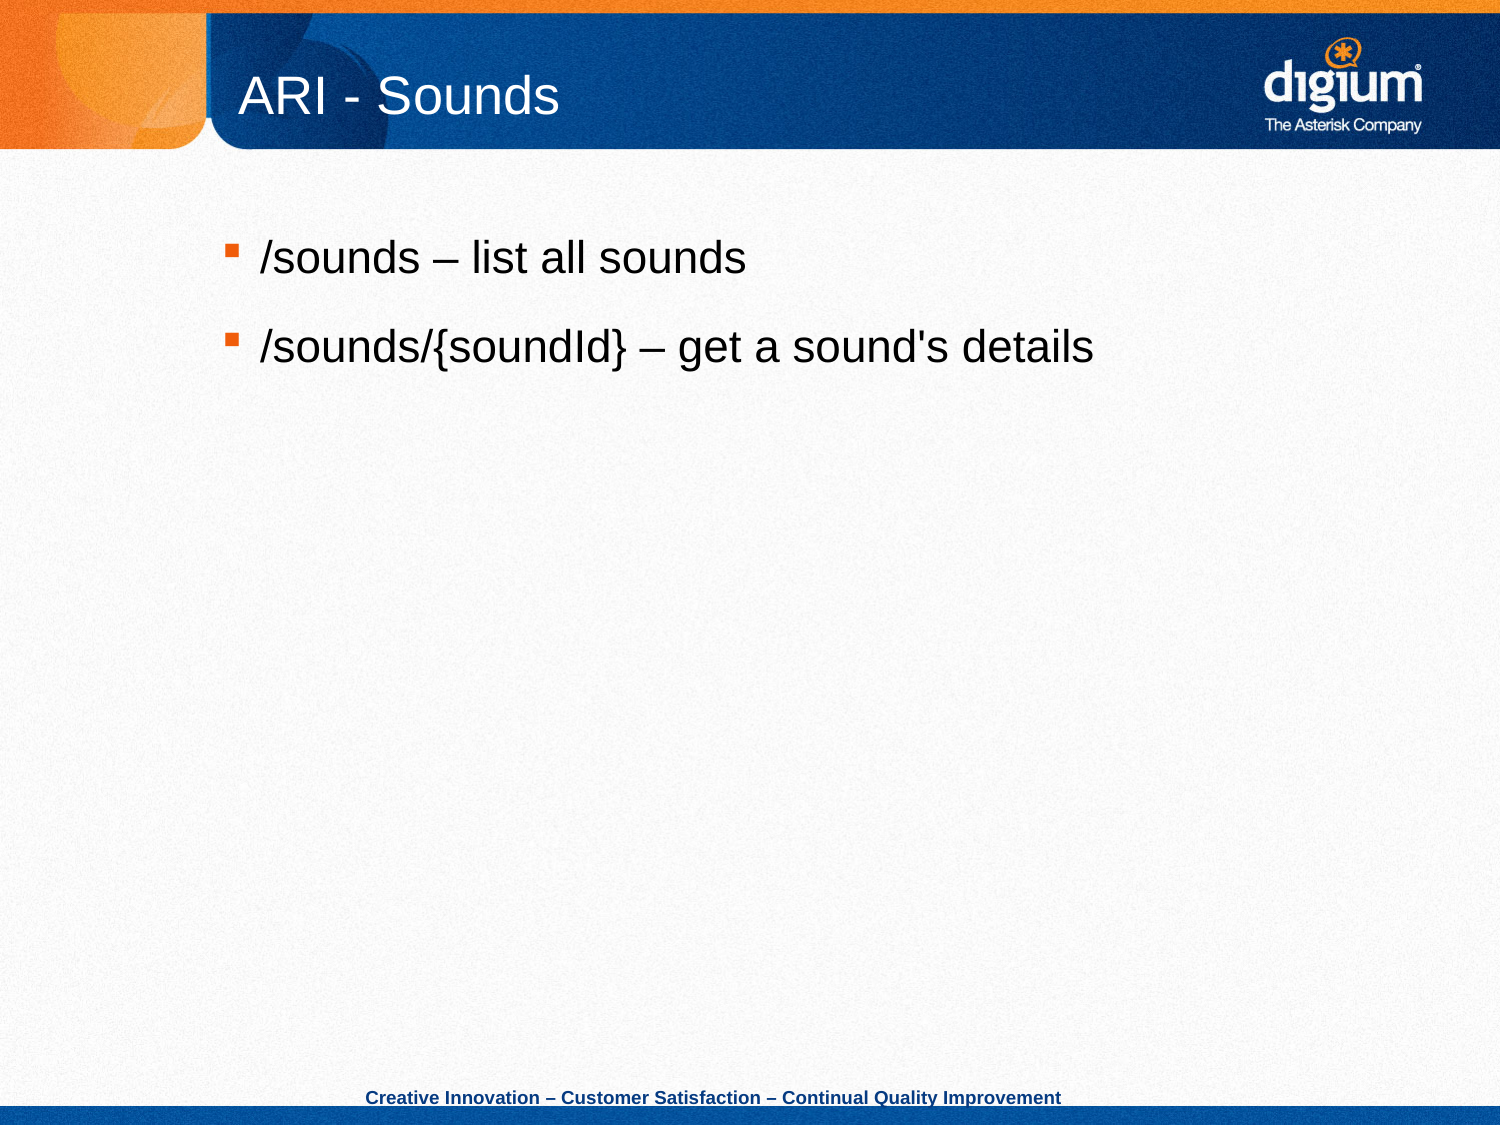

# ARI - Sounds
/sounds – list all sounds
/sounds/{soundId} – get a sound's details